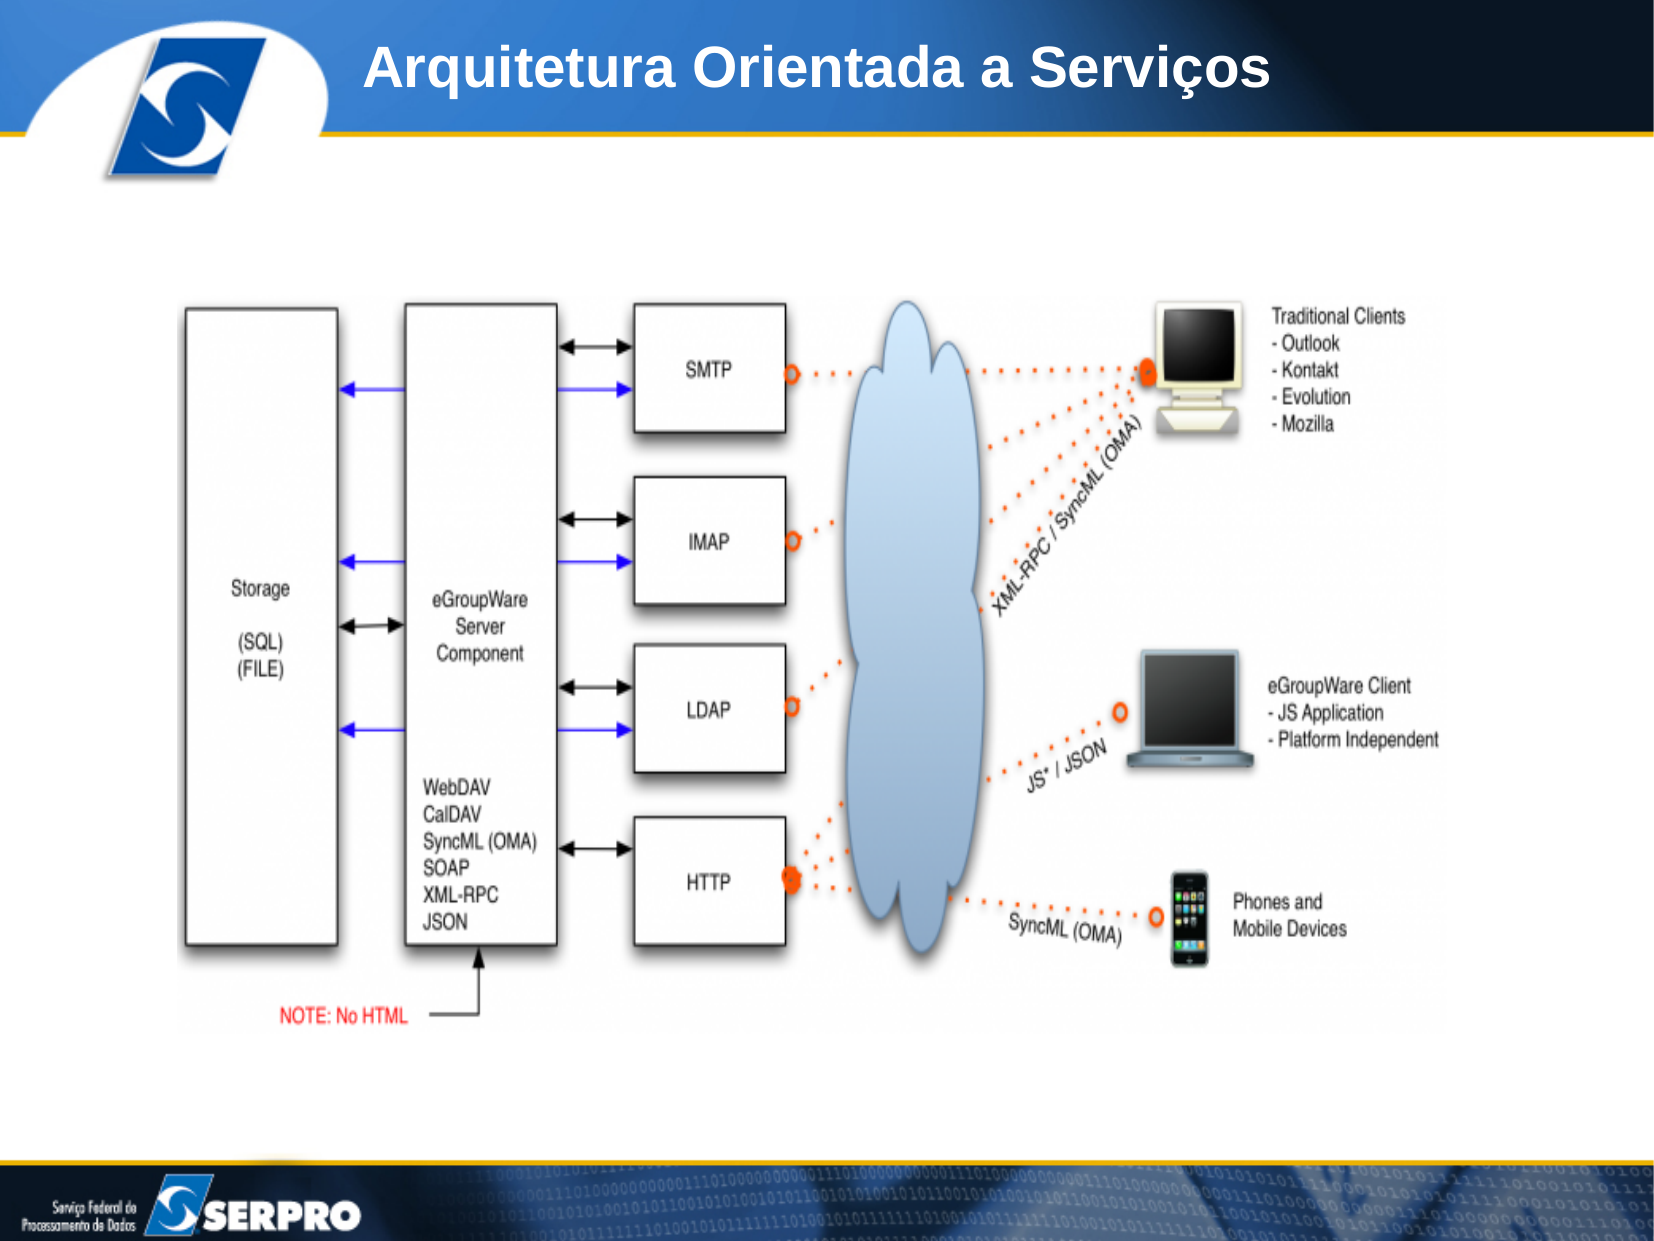

# Arquitetura Orientada a Serviços
 Administração e configuração
Suporte a Master/Slave do Ldap ou tecnologia similar
Abstração do serviço e estrutura de diretórios
Abstração da implementação do serviço de diretórios (pode ser AD, OpenLDAP, ...);
Utilização de banco de dados Master/Slave
Níveis de delegação da Administração, Administração de Ambiente e Usuários